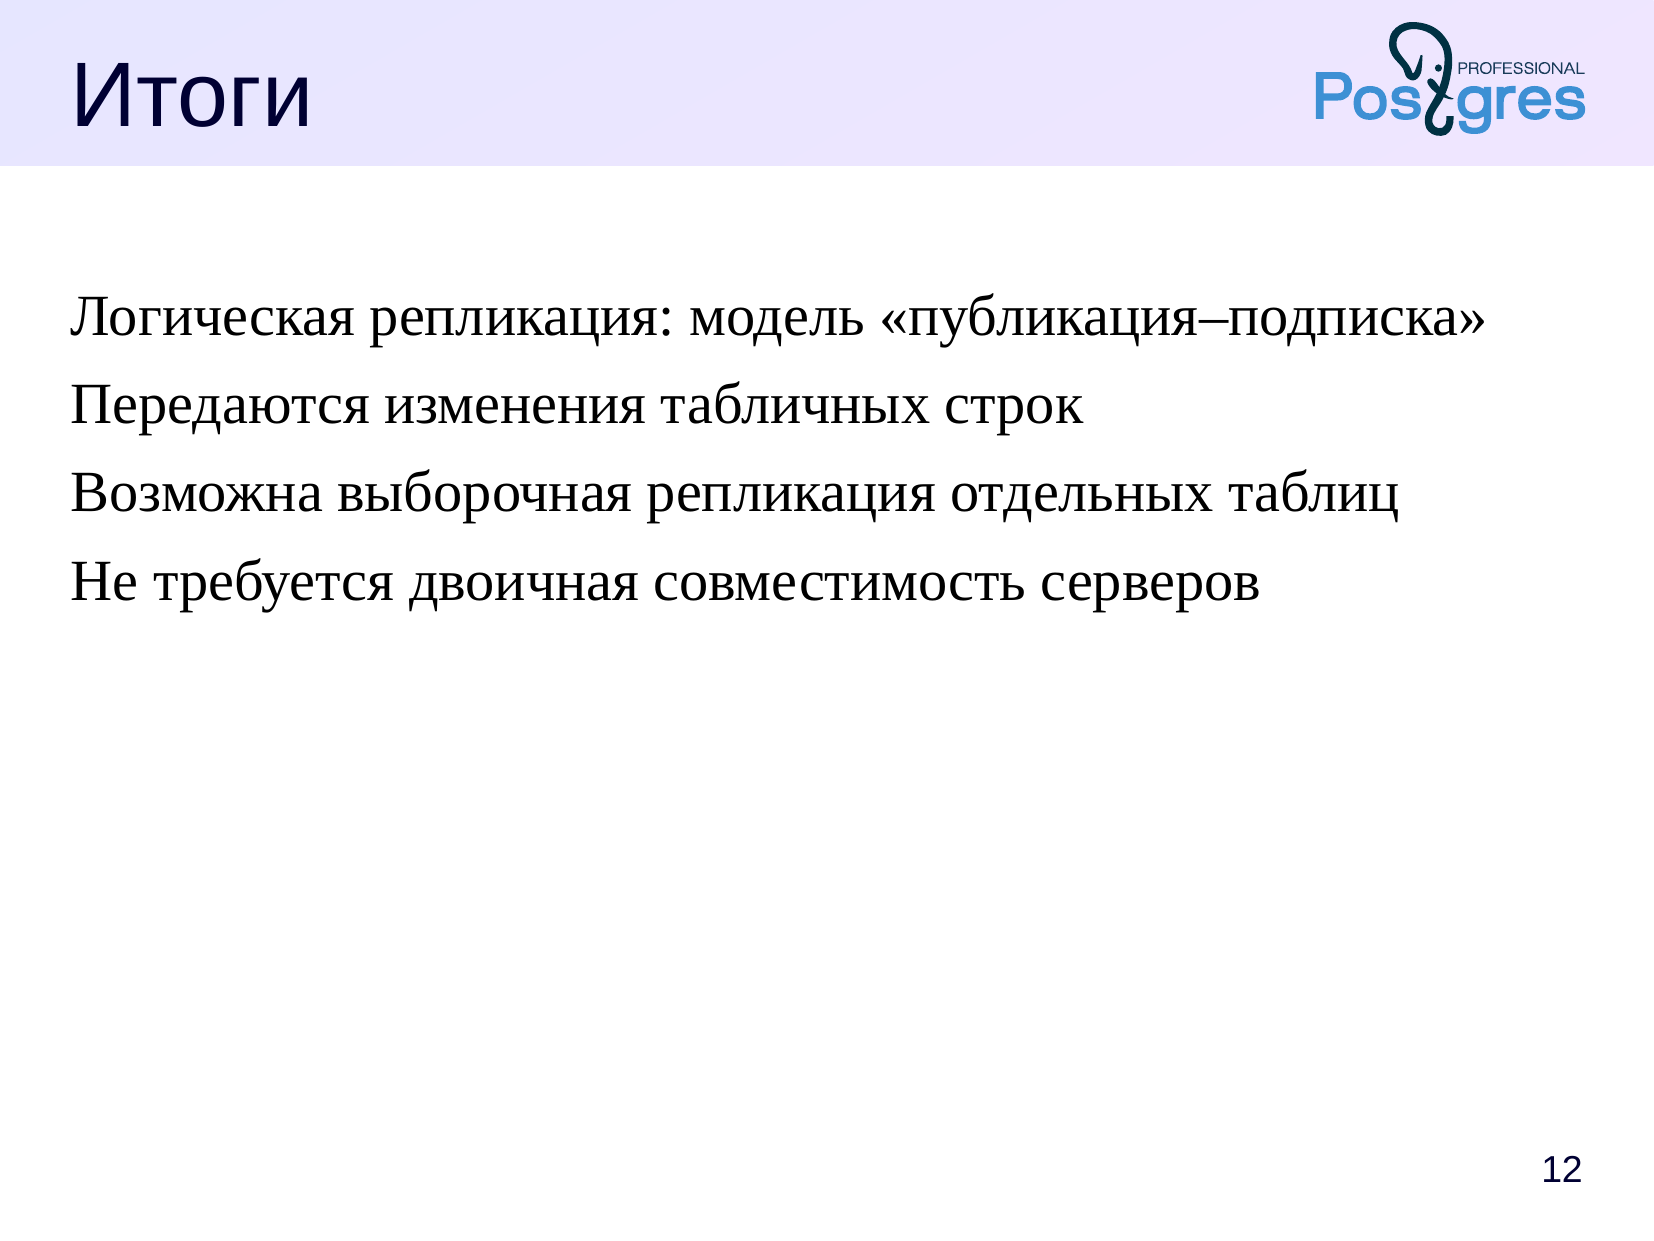

# Итоги
Логическая репликация: модель «публикация–подписка»
Передаются изменения табличных строк
Возможна выборочная репликация отдельных таблиц
Не требуется двоичная совместимость серверов